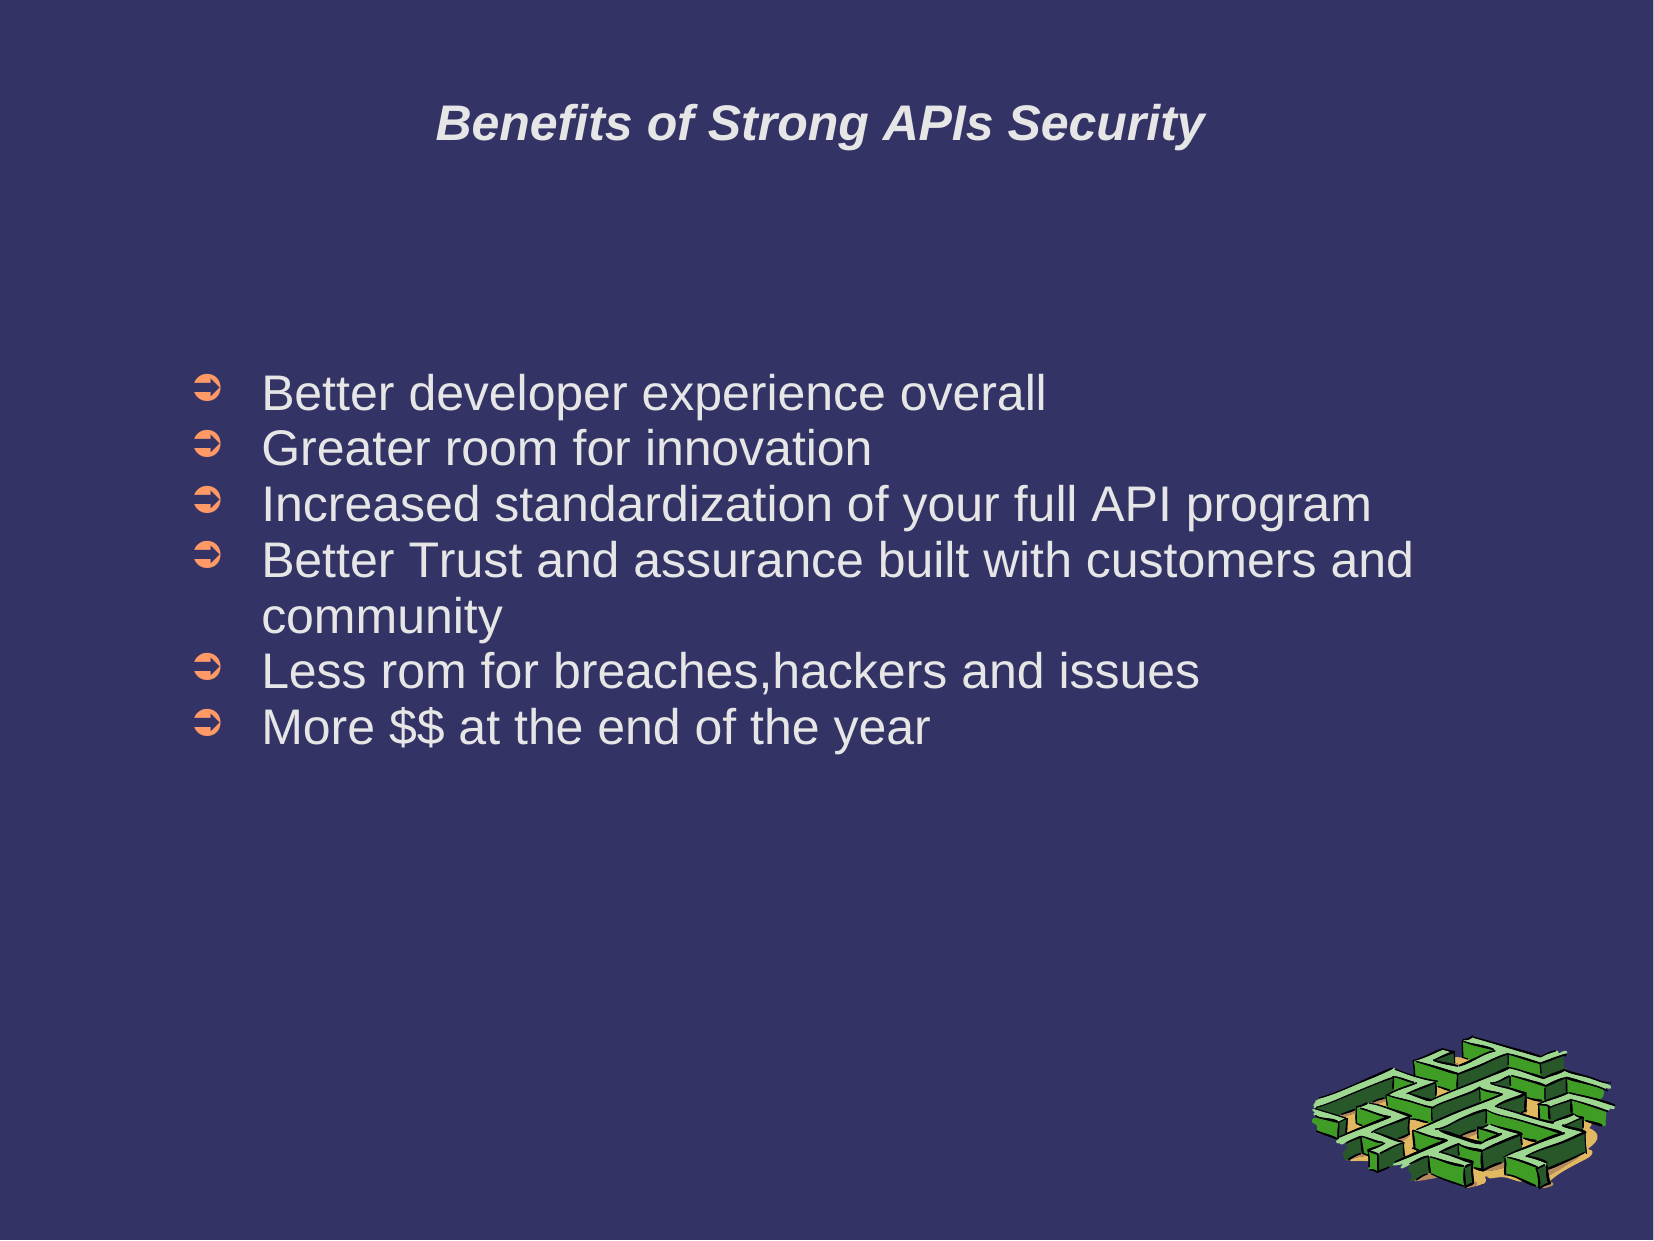

# Benefits of Strong APIs Security
Better developer experience overall
Greater room for innovation
Increased standardization of your full API program
Better Trust and assurance built with customers and community
Less rom for breaches,hackers and issues
More $$ at the end of the year